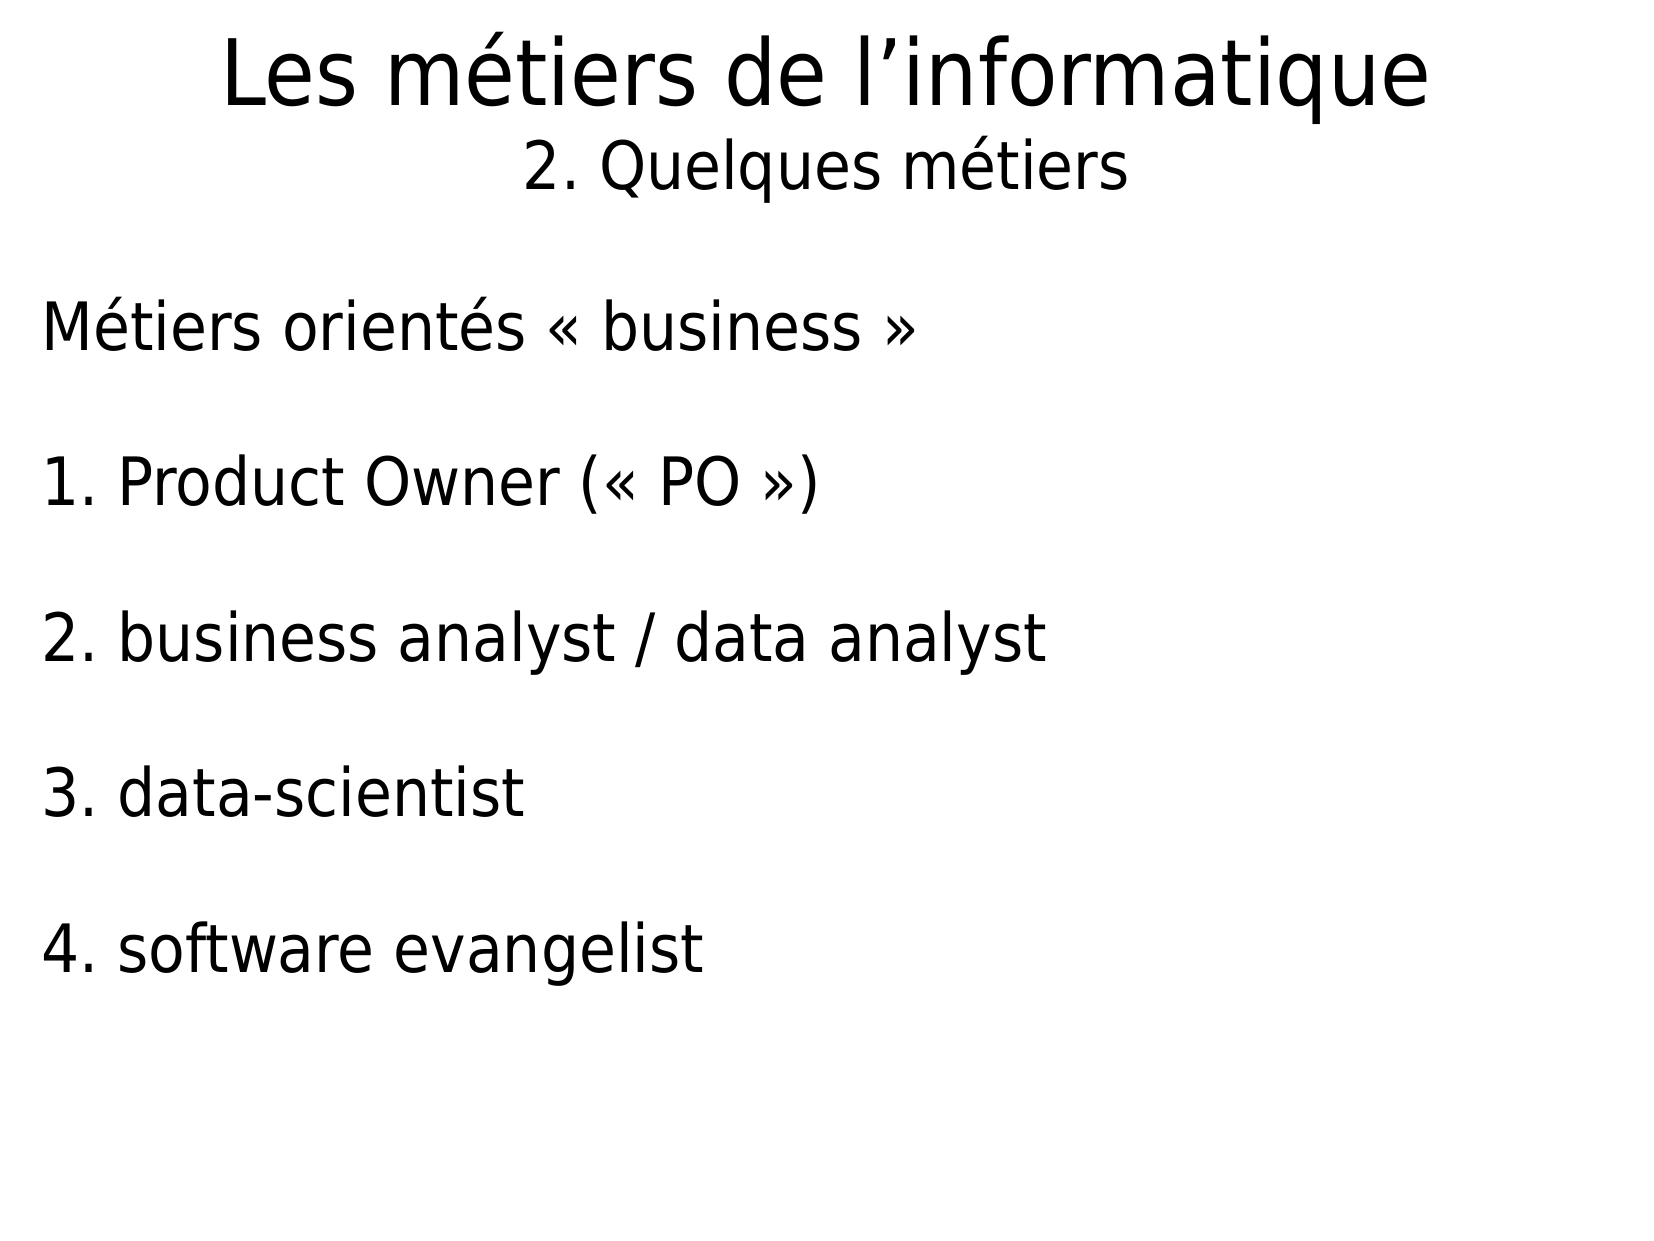

# Les métiers de l’informatique 2. Quelques métiers
Métiers orientés « business »
1. Product Owner (« PO »)
2. business analyst / data analyst
3. data-scientist
4. software evangelist